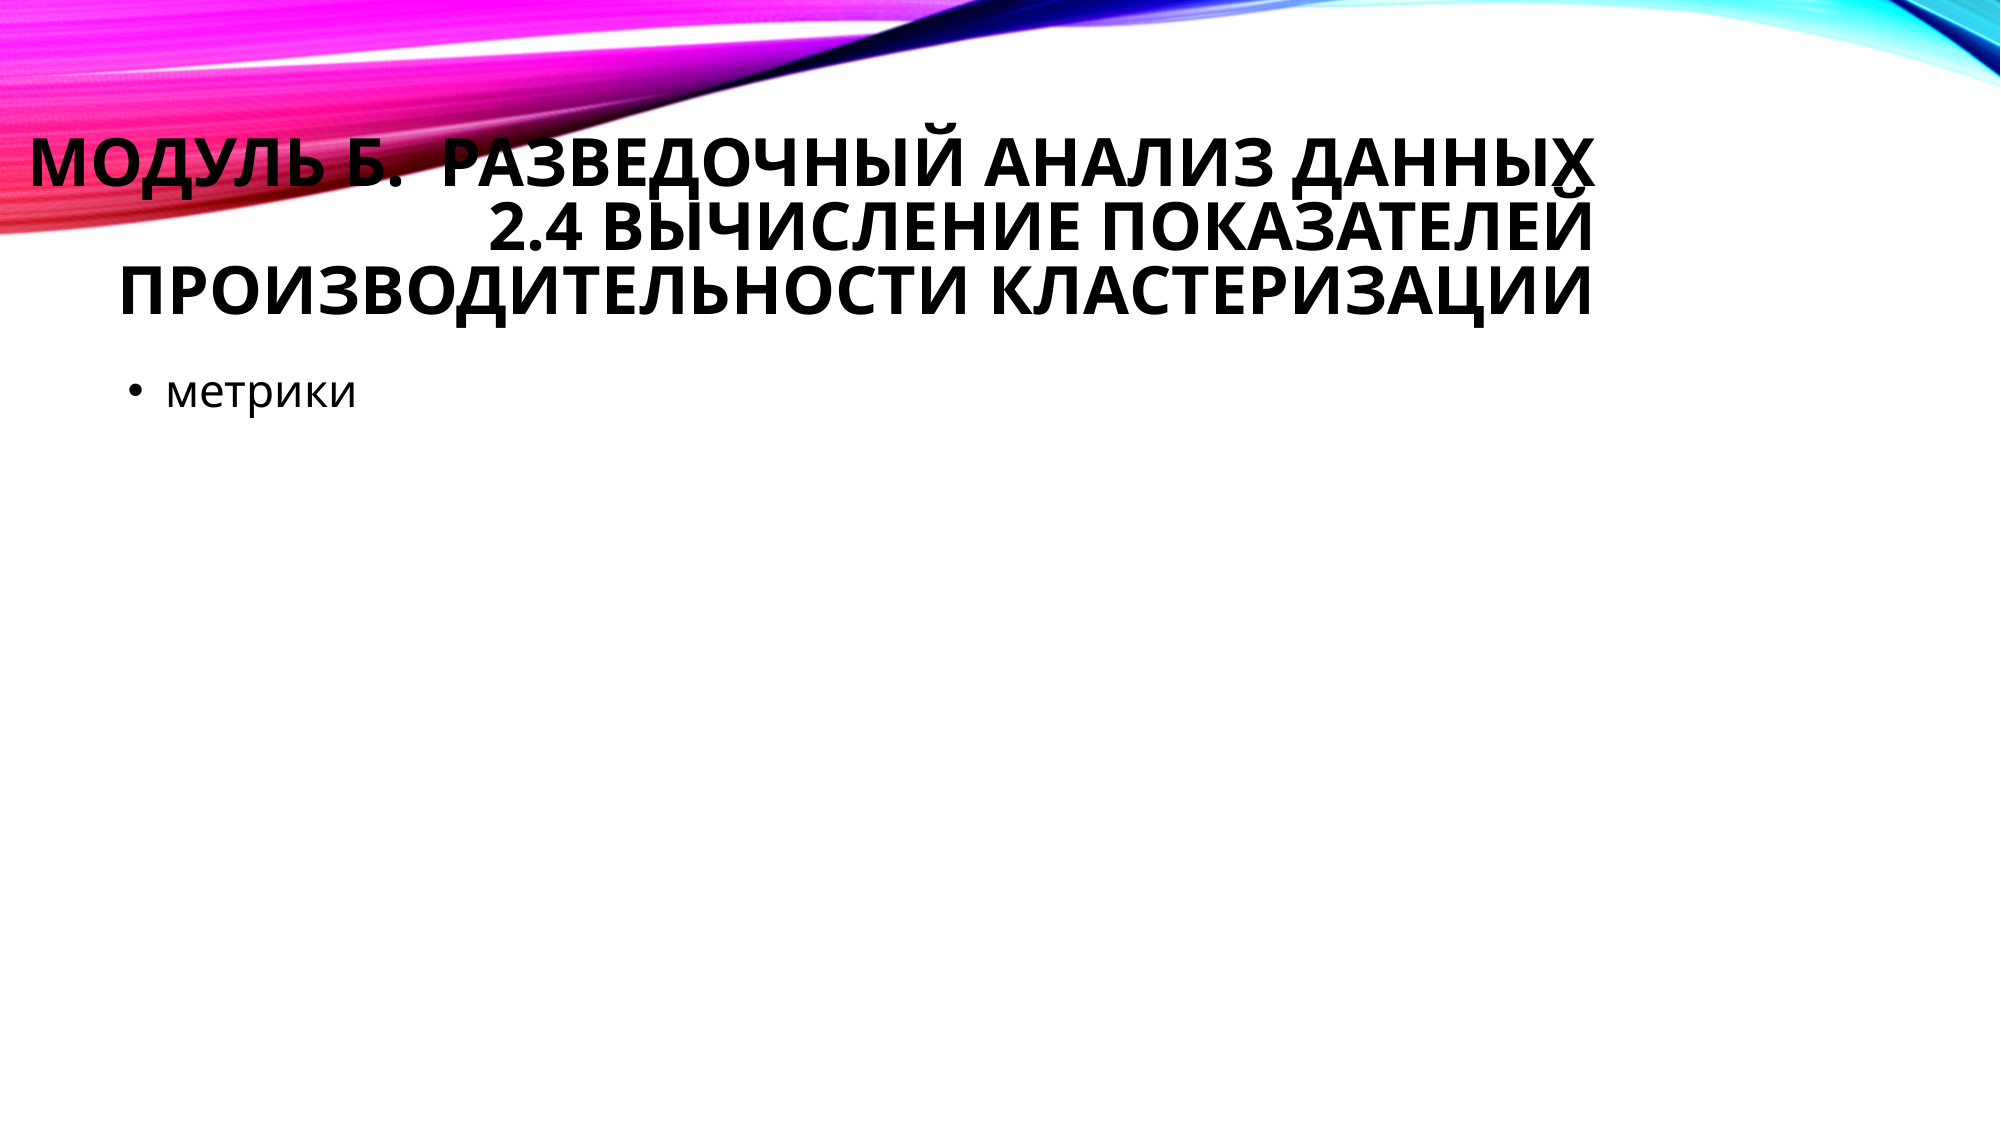

Модуль Б. Разведочный анализ данных
2.4 Вычисление показателей производительности кластеризации
# метрики